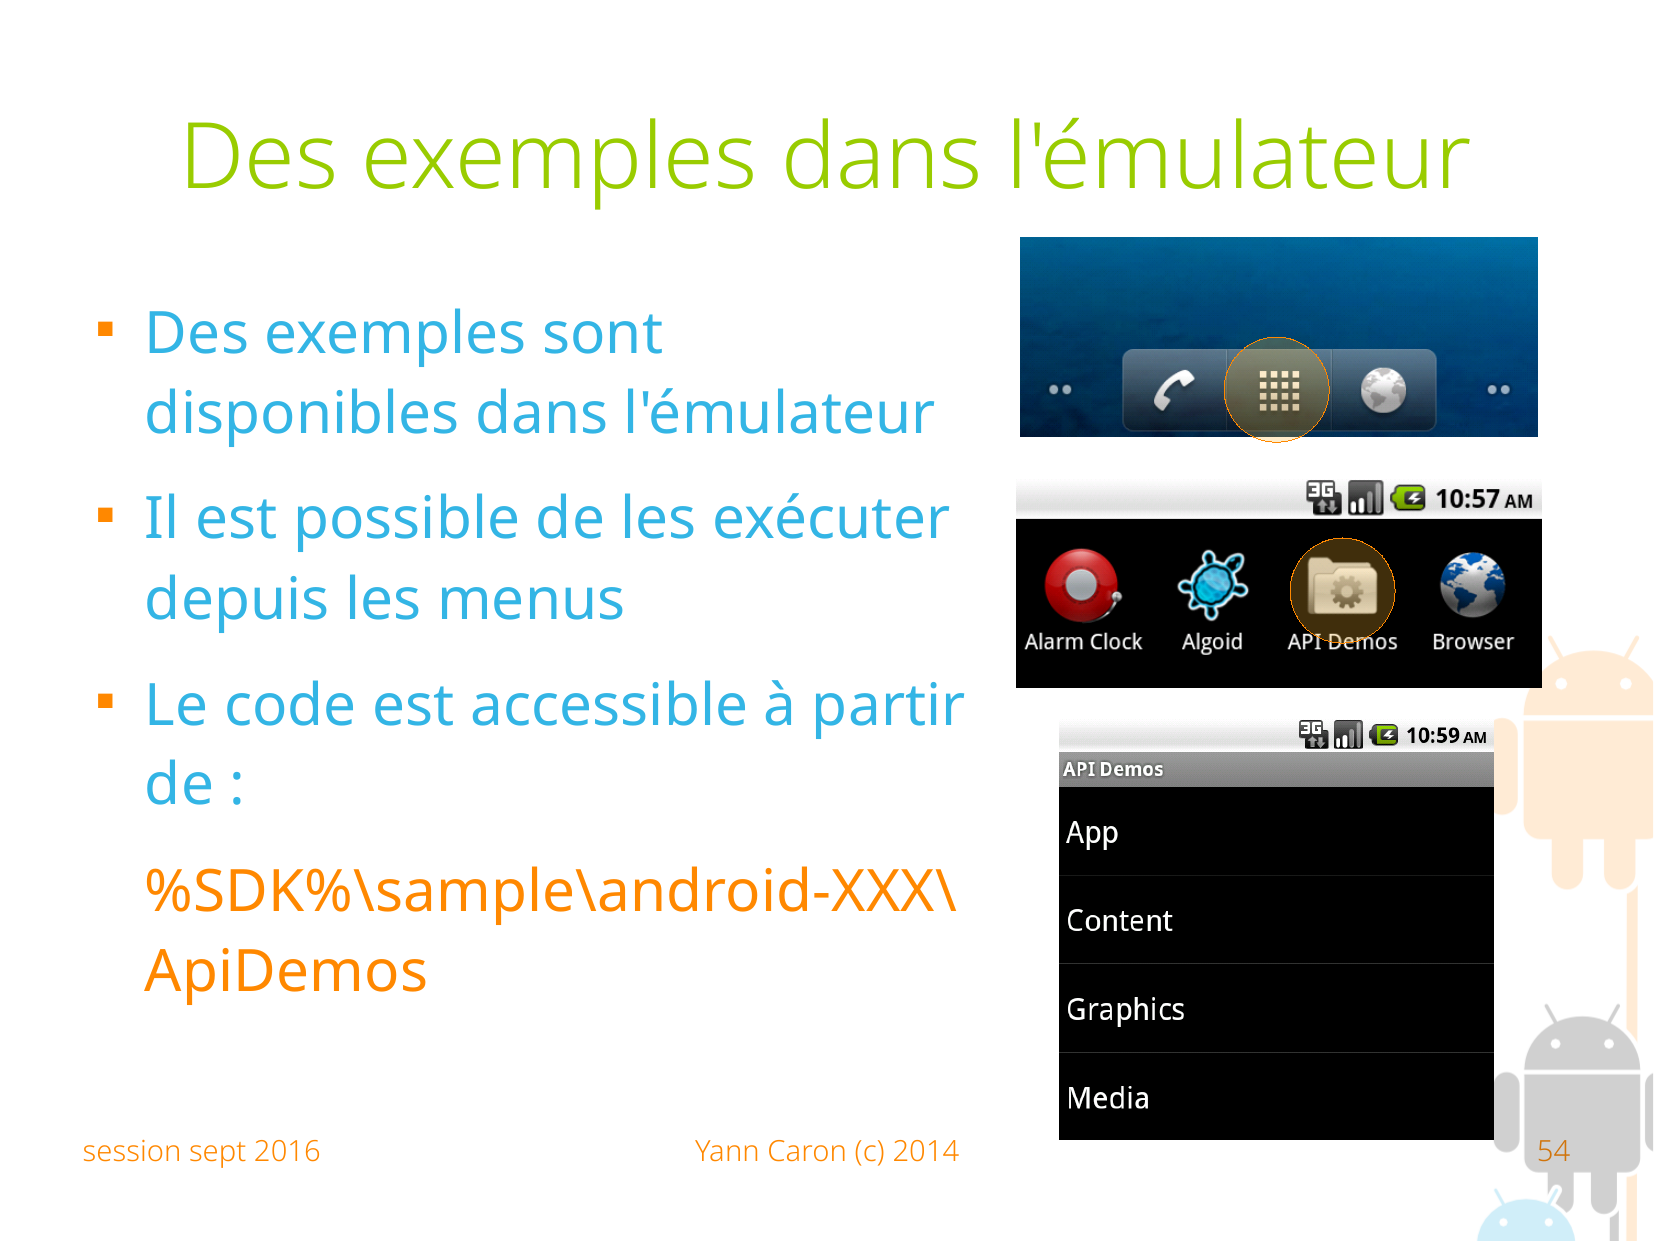

# Des exemples dans l'émulateur
Des exemples sont disponibles dans l'émulateur
Il est possible de les exécuter depuis les menus
Le code est accessible à partir de :
%SDK%\sample\android-XXX\ApiDemos
session sept 2016
Yann Caron (c) 2014
54